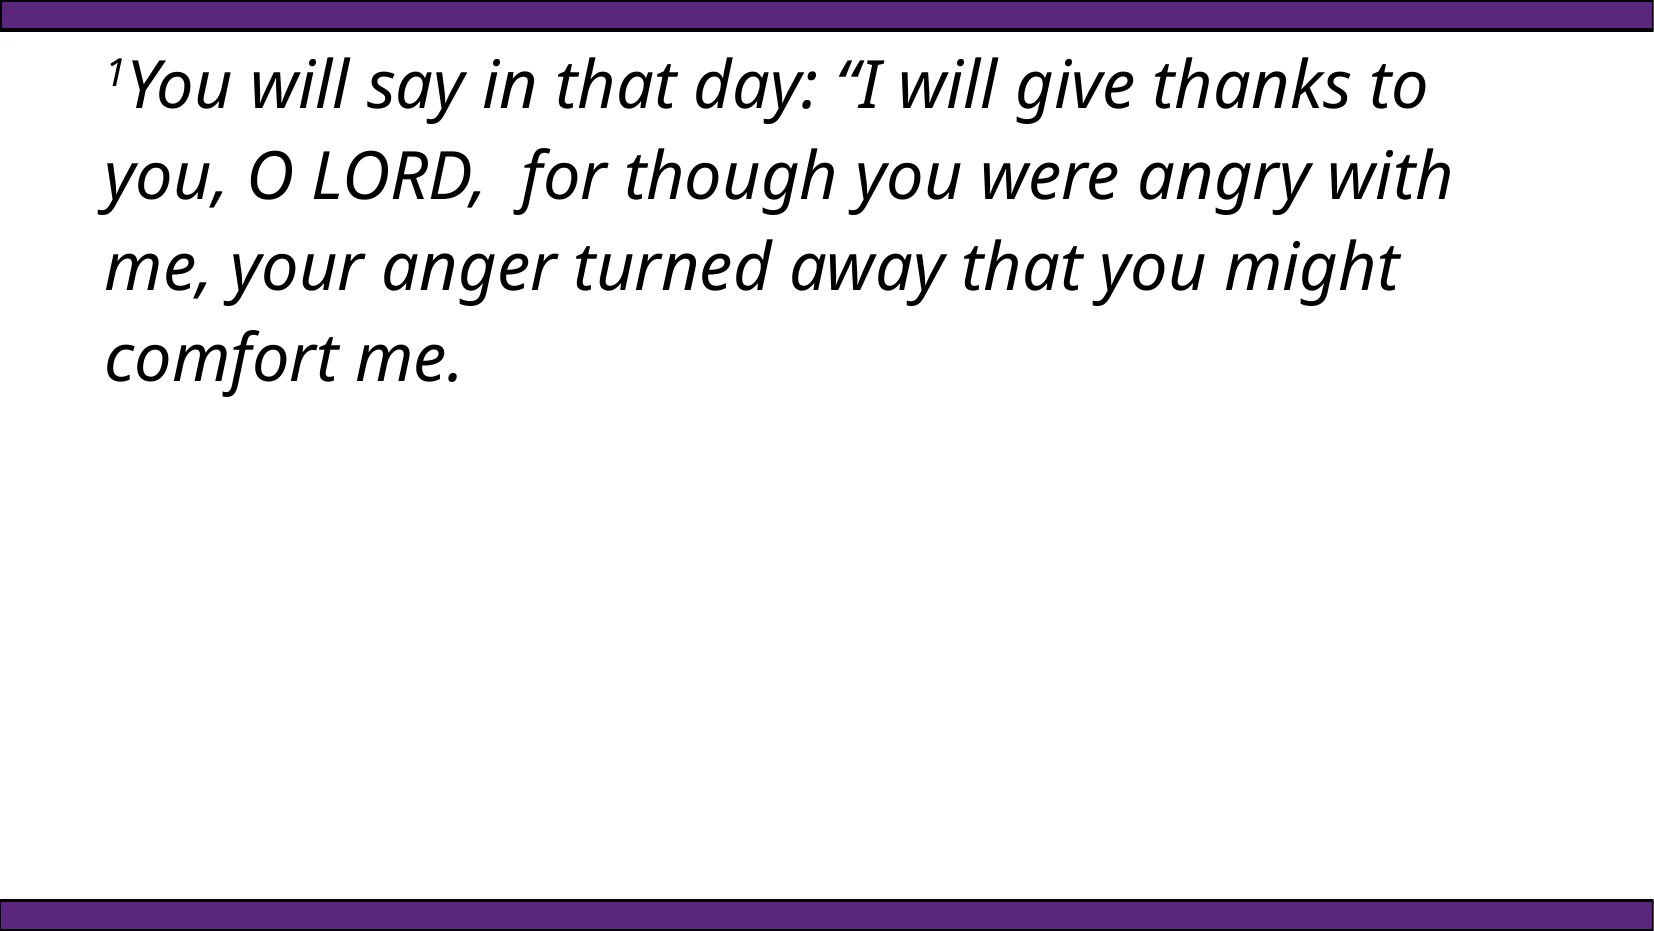

1You will say in that day: “I will give thanks to you, O LORD, for though you were angry with me, your anger turned away that you might comfort me.